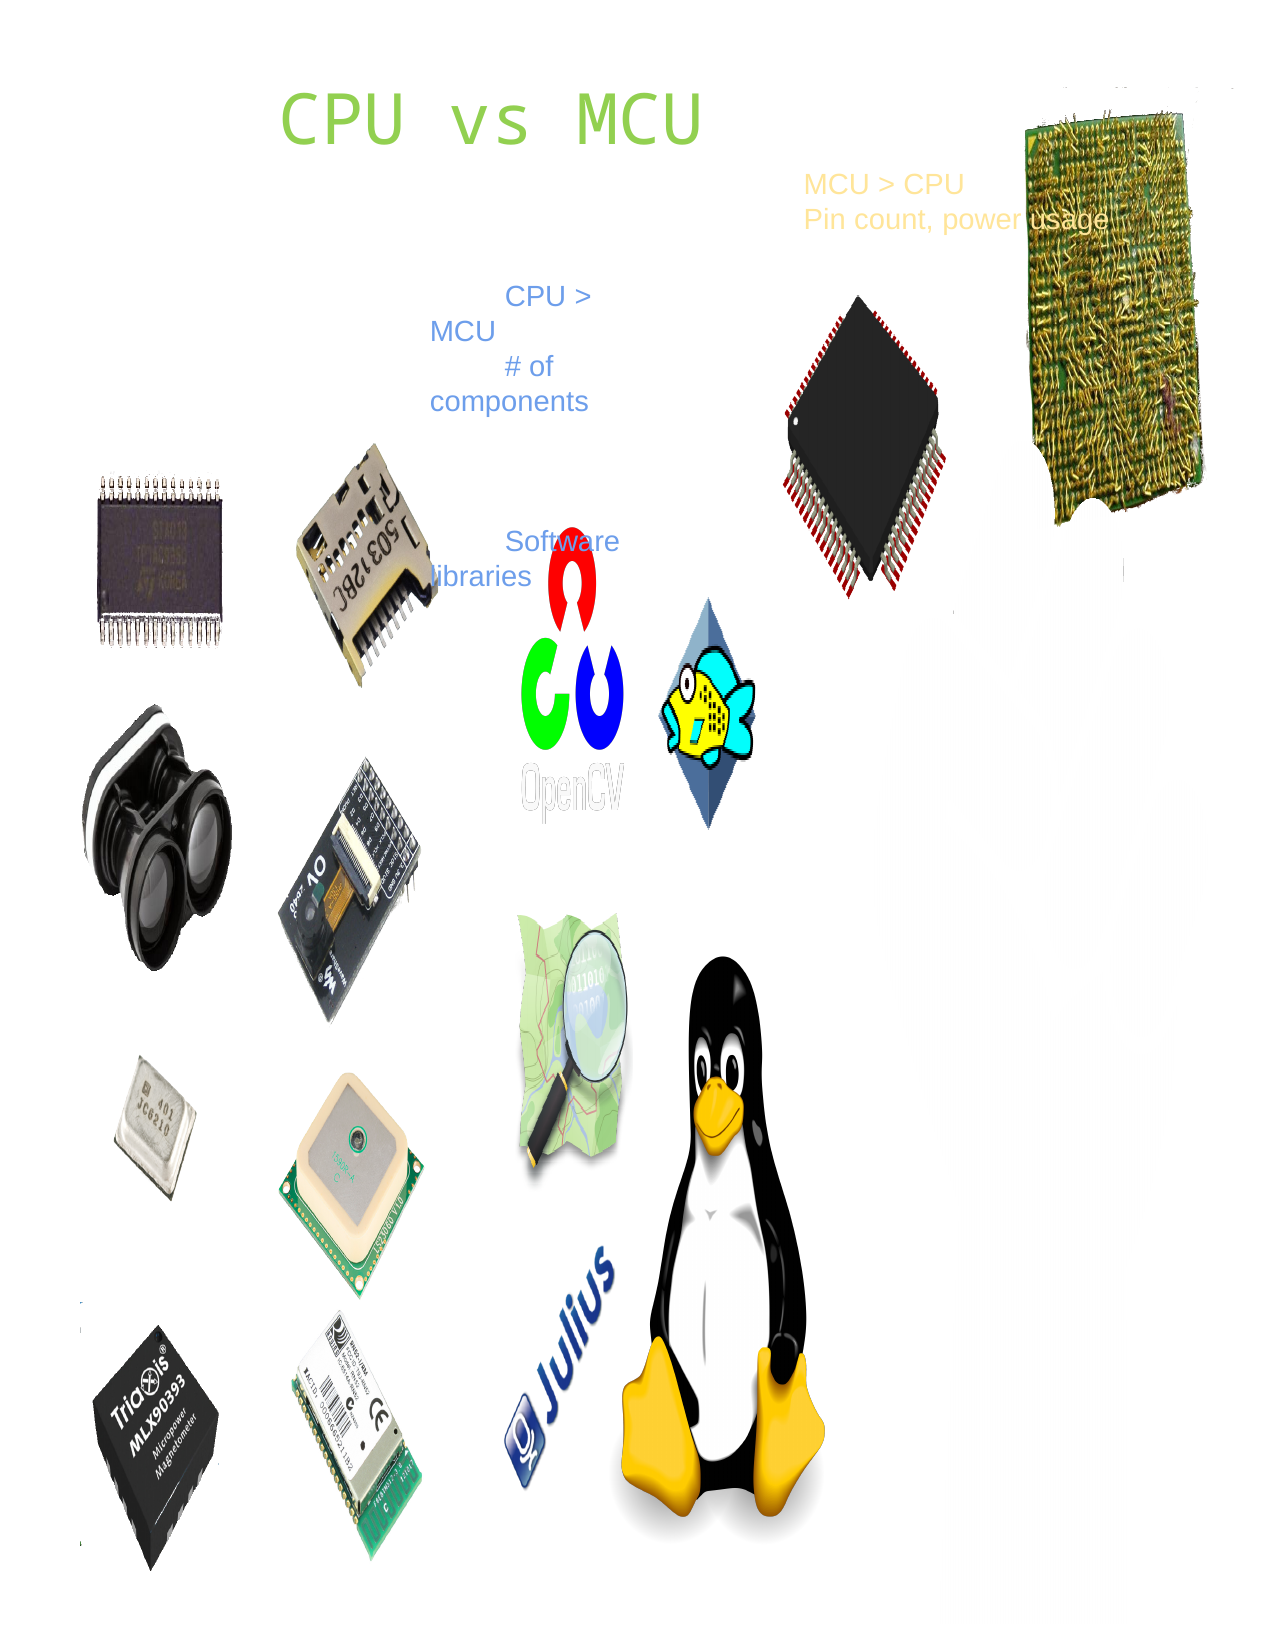

CPU vs MCU
MCU > CPU
Pin count, power usage
CPU > MCU
# of components							Software libraries